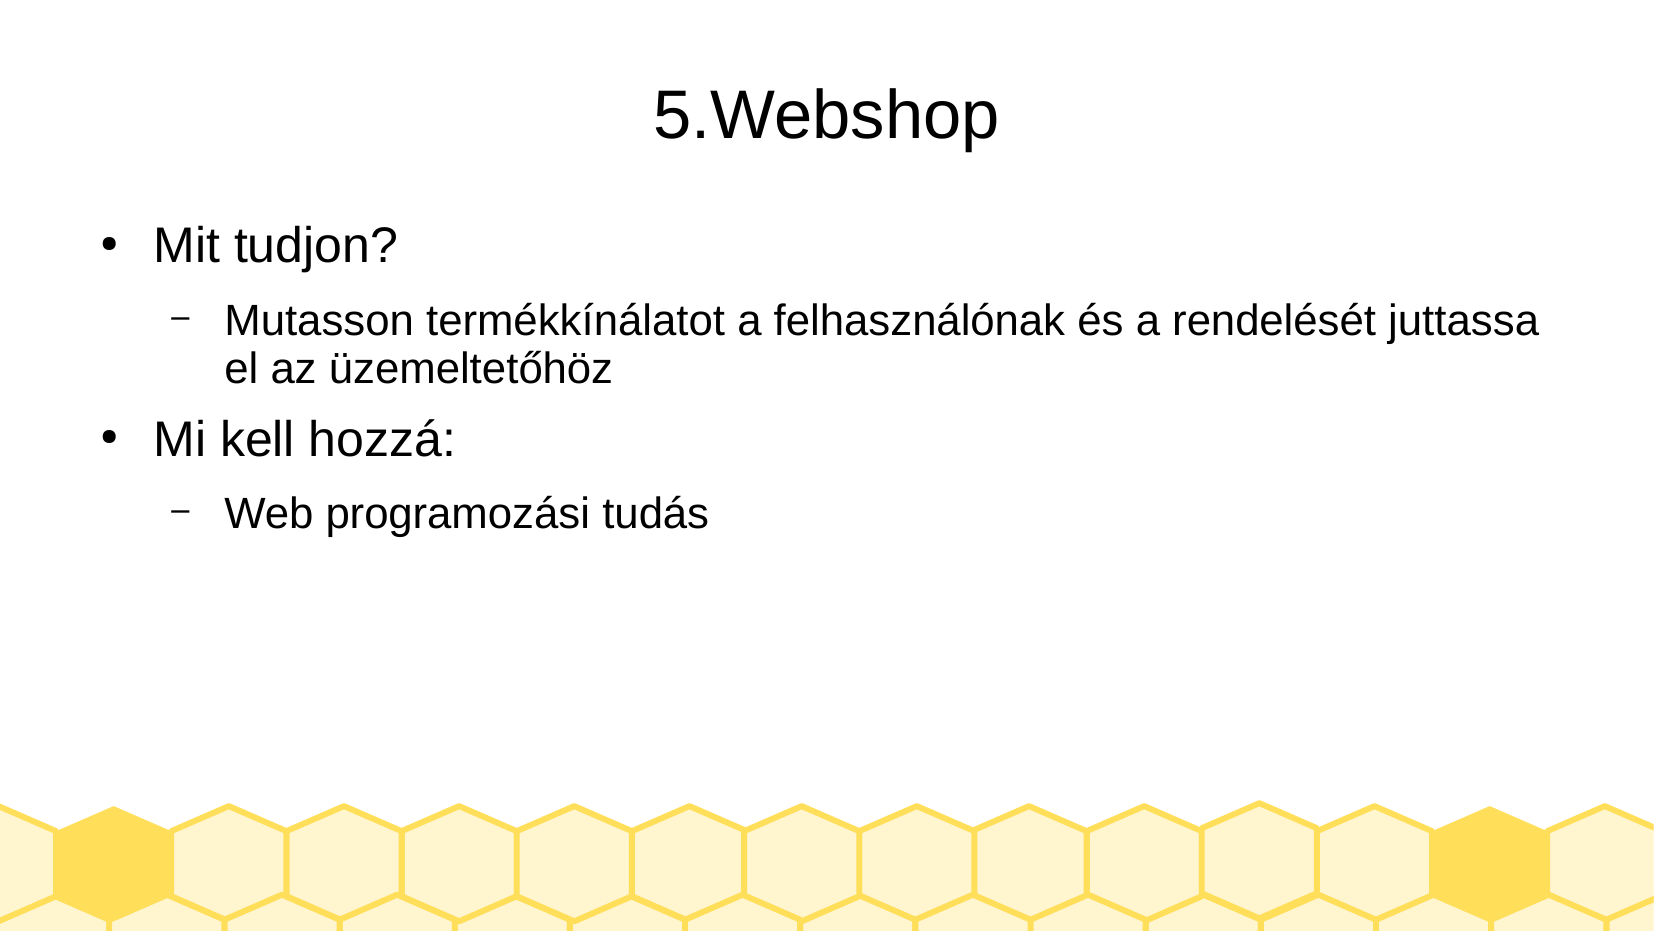

# 5.Webshop
Mit tudjon?
Mutasson termékkínálatot a felhasználónak és a rendelését juttassa el az üzemeltetőhöz
Mi kell hozzá:
Web programozási tudás